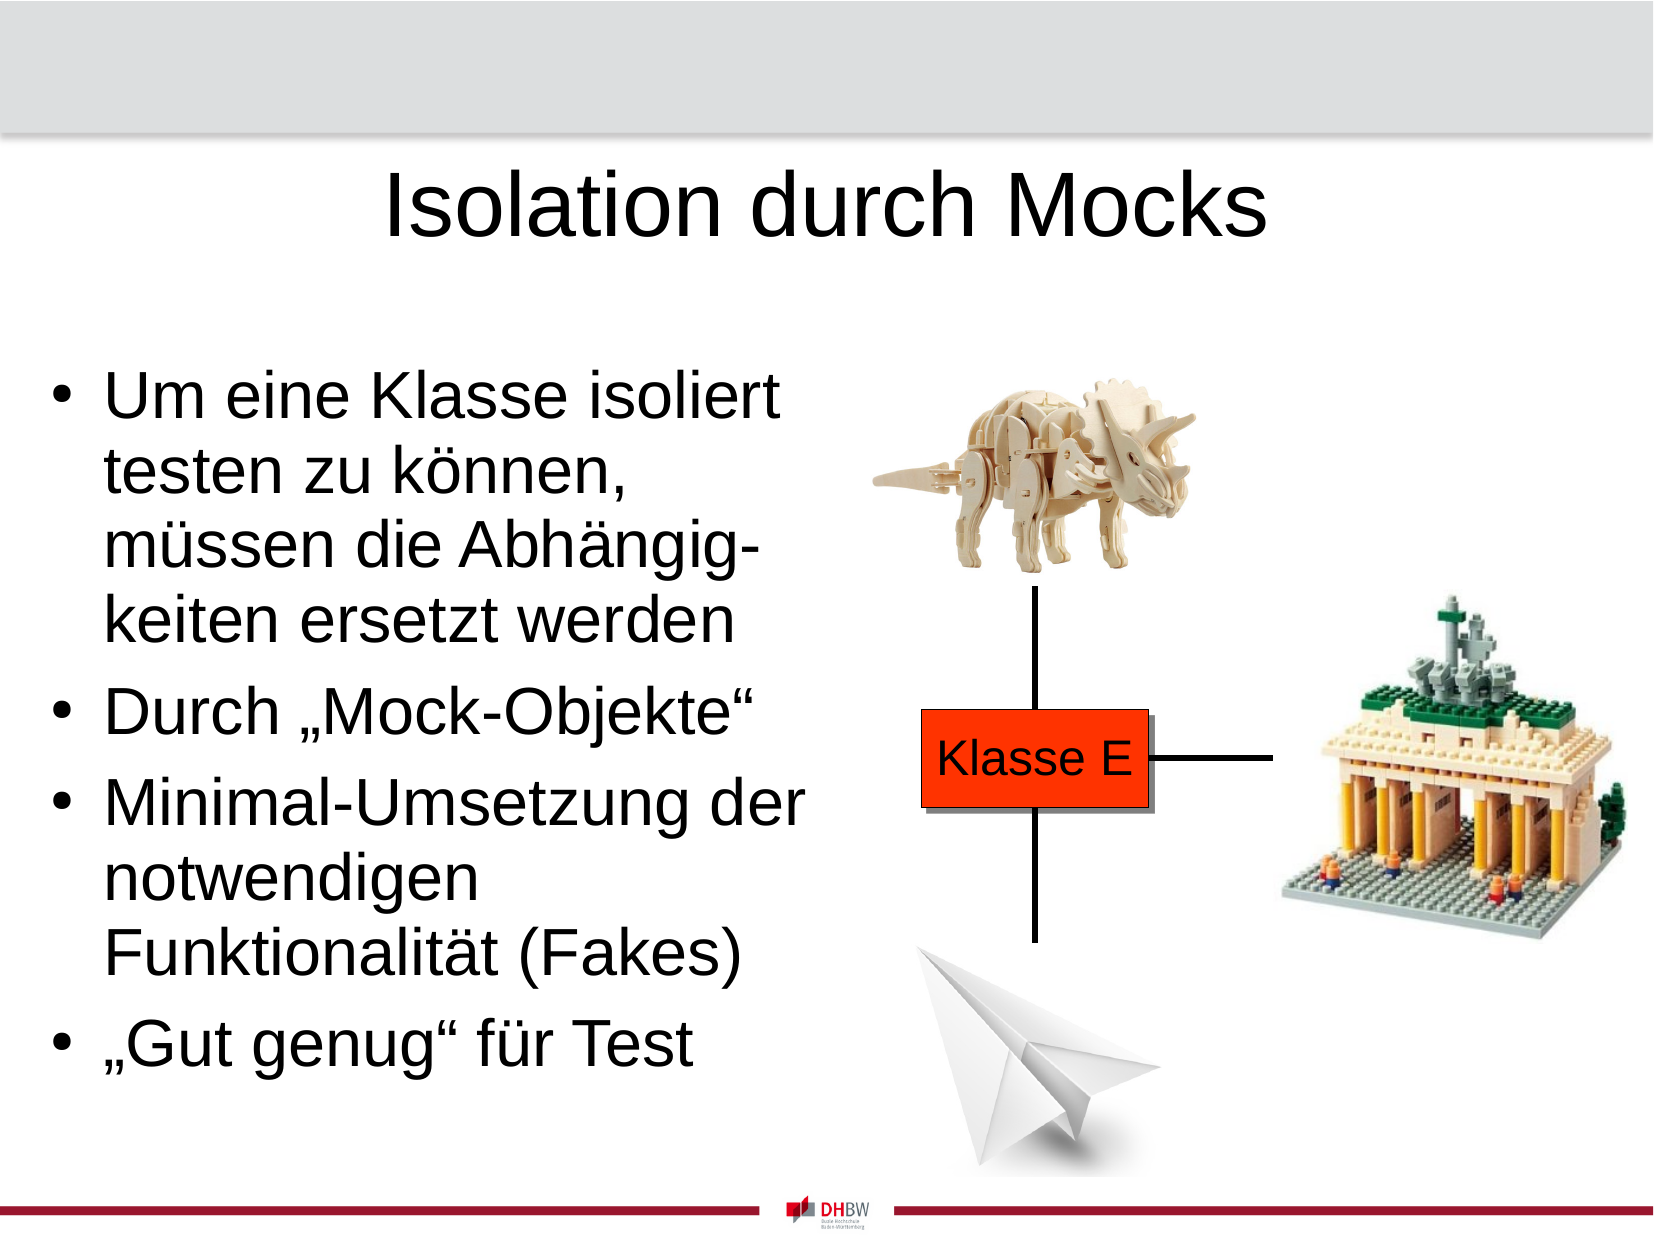

# Isolation durch Mocks
Um eine Klasse isoliert testen zu können, müssen die Abhängig-keiten ersetzt werden
Durch „Mock-Objekte“
Minimal-Umsetzung der notwendigen Funktionalität (Fakes)
„Gut genug“ für Test
Klasse B
Klasse E
Klasse F
Klasse H